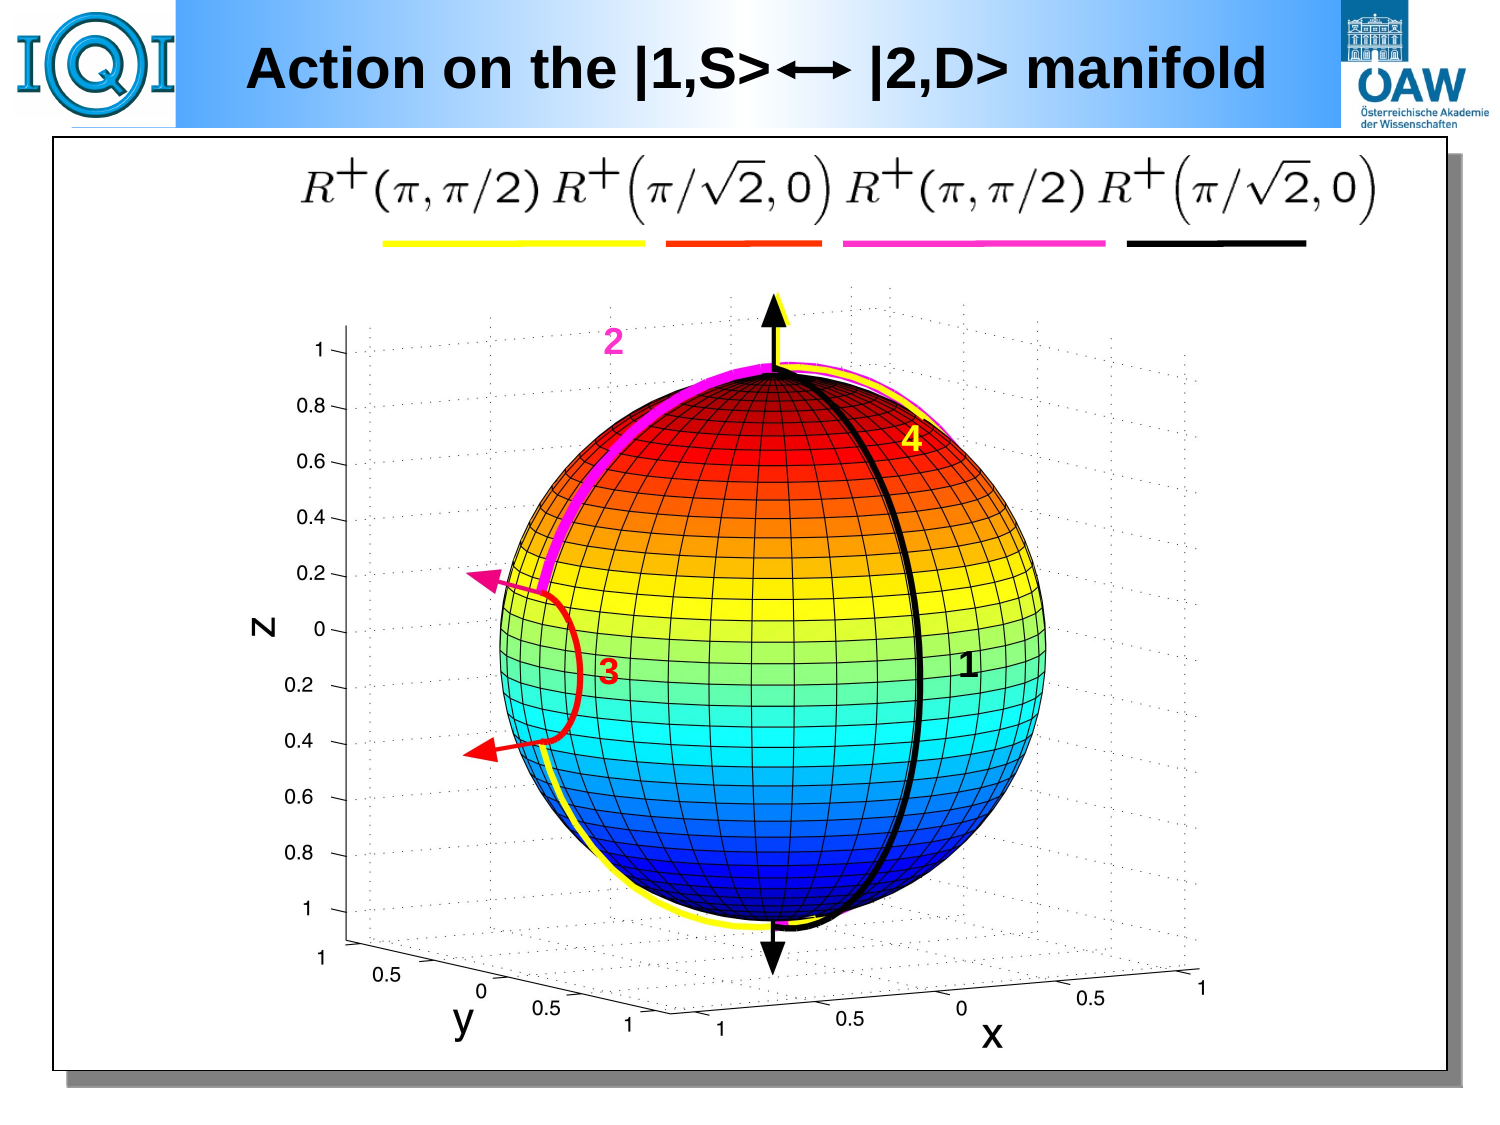

Action on the |1,S> |2,D> manifold
2
4
1
3